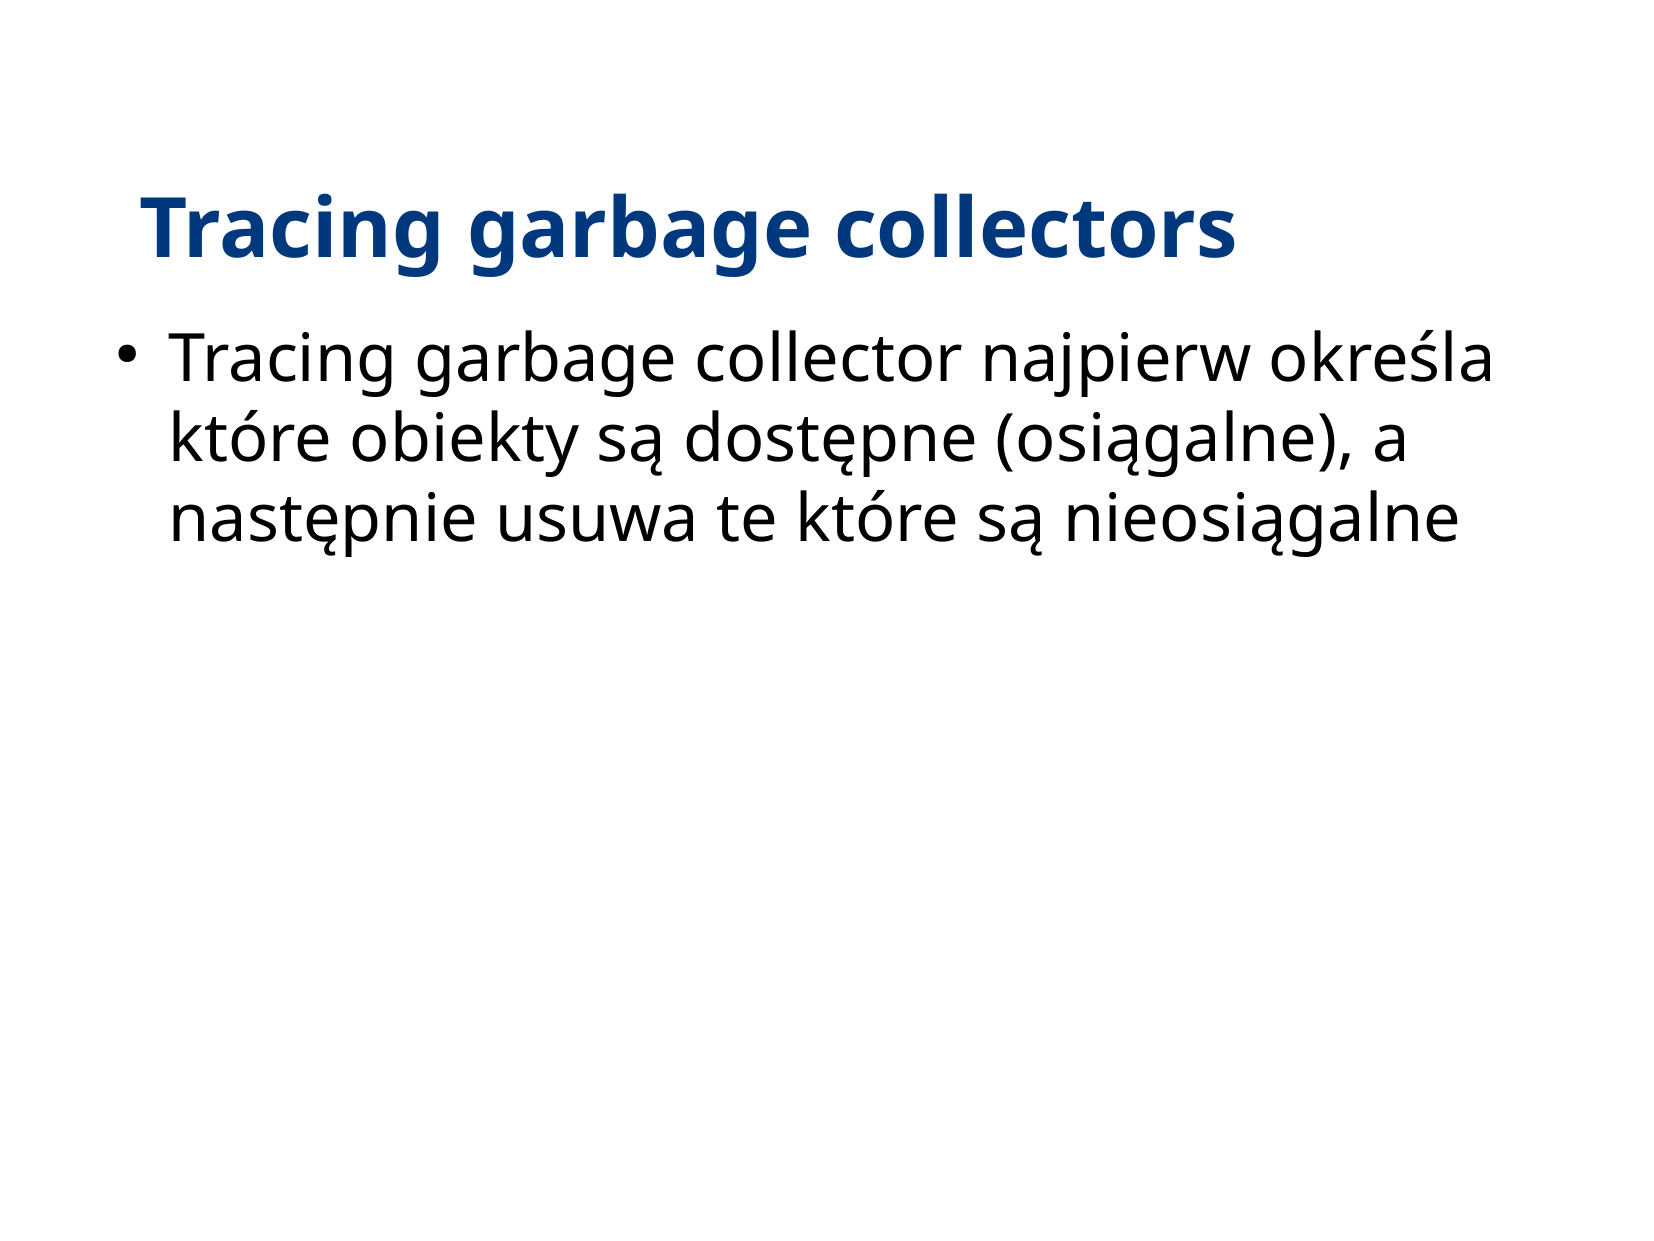

# Tracing garbage collectors
Tracing garbage collector najpierw określa które obiekty są dostępne (osiągalne), a następnie usuwa te które są nieosiągalne